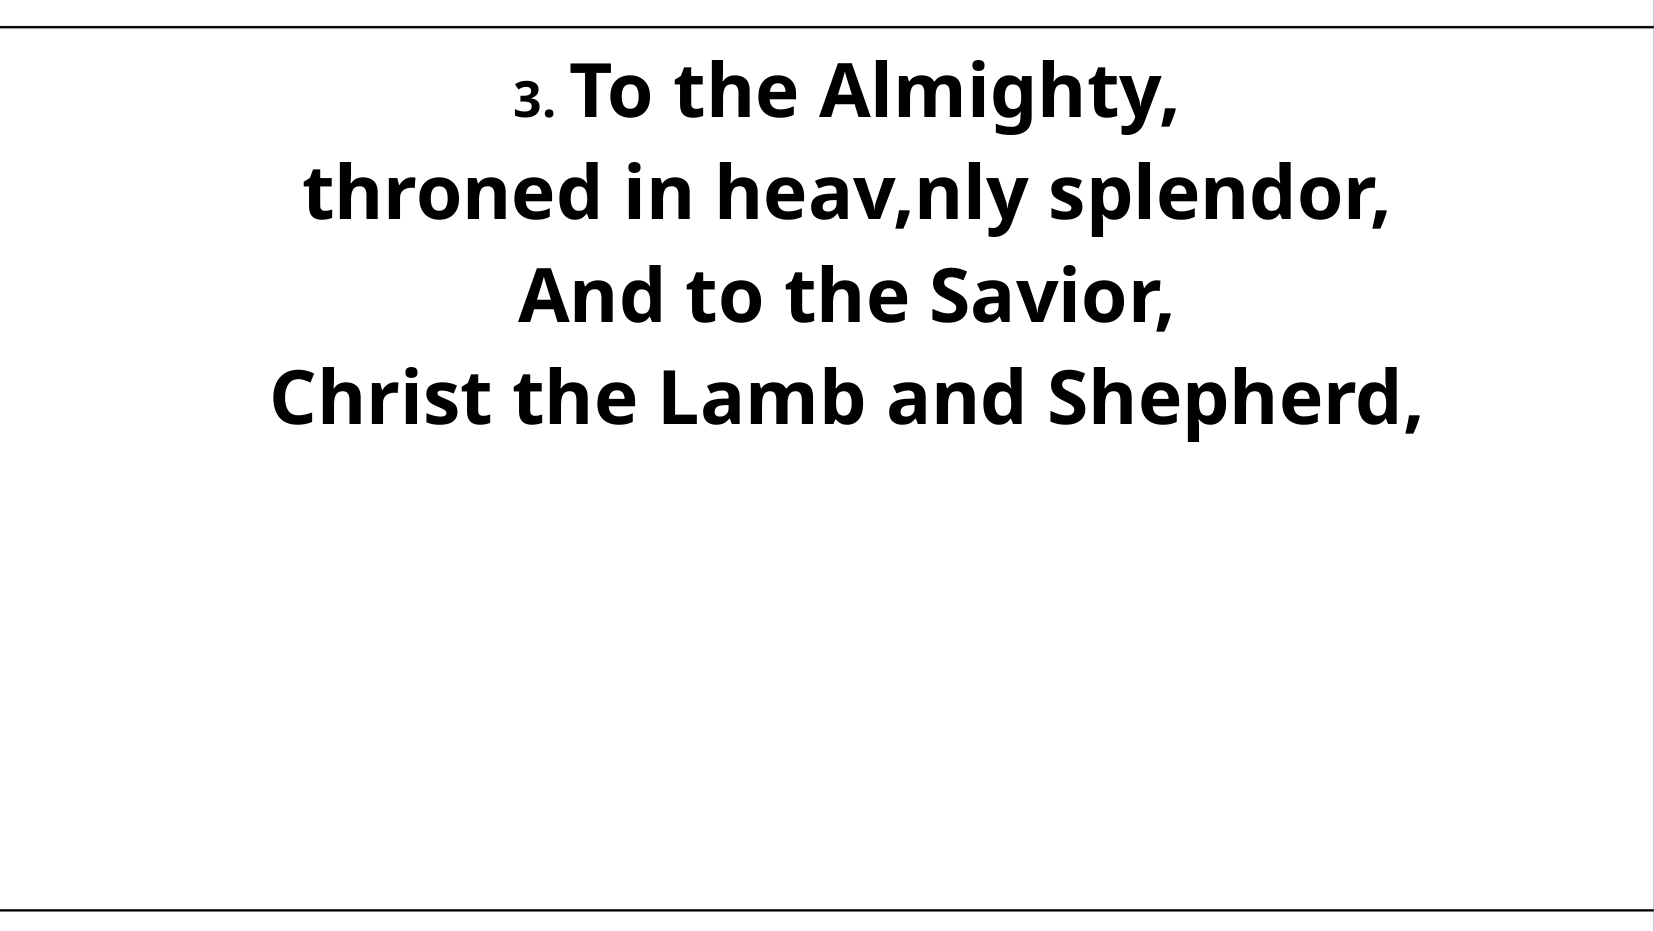

3. To the Almighty,
throned in heav,nly splendor,
And to the Savior,
Christ the Lamb and Shepherd,